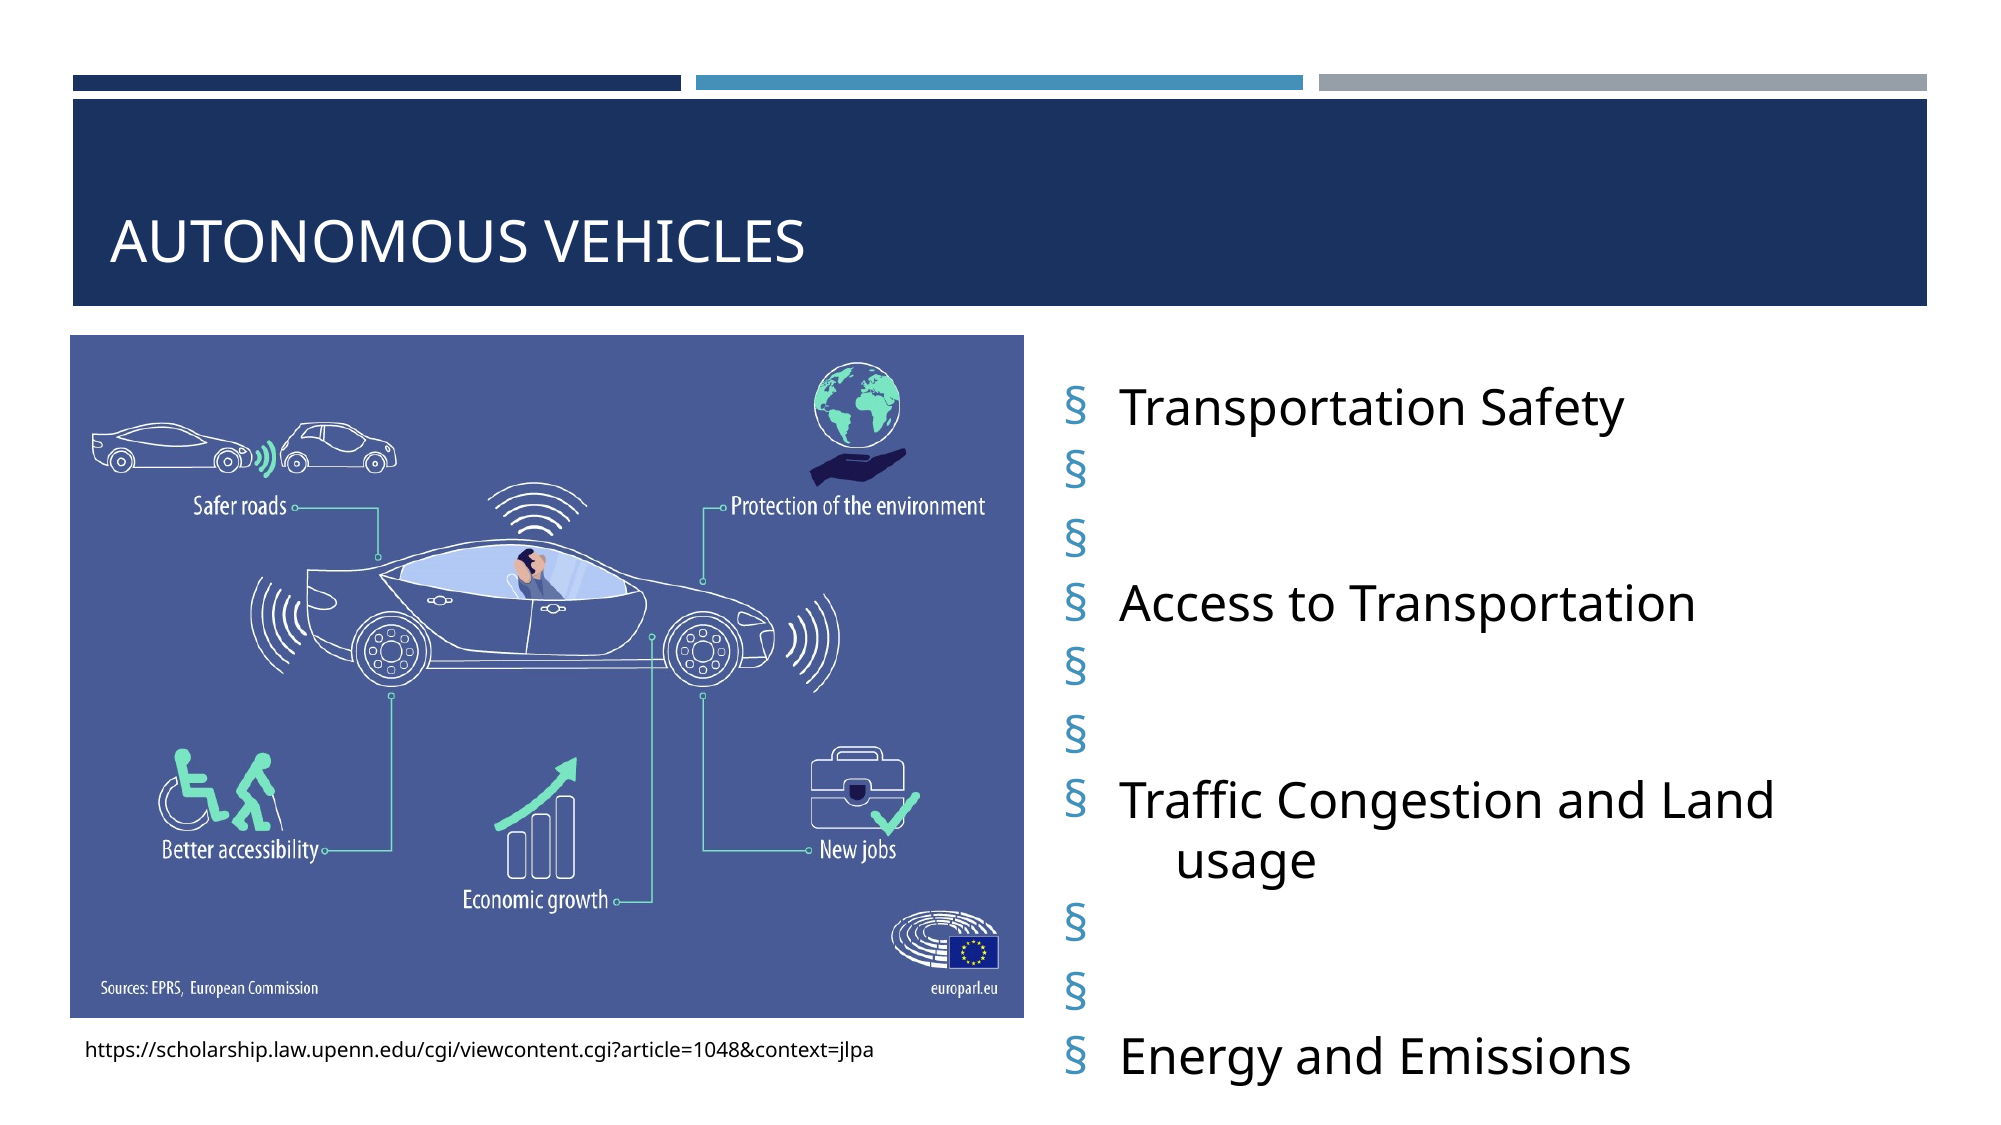

# Autonomous Vehicles
Transportation Safety
Access to Transportation
Traffic Congestion and Land usage
Energy and Emissions
https://scholarship.law.upenn.edu/cgi/viewcontent.cgi?article=1048&context=jlpa